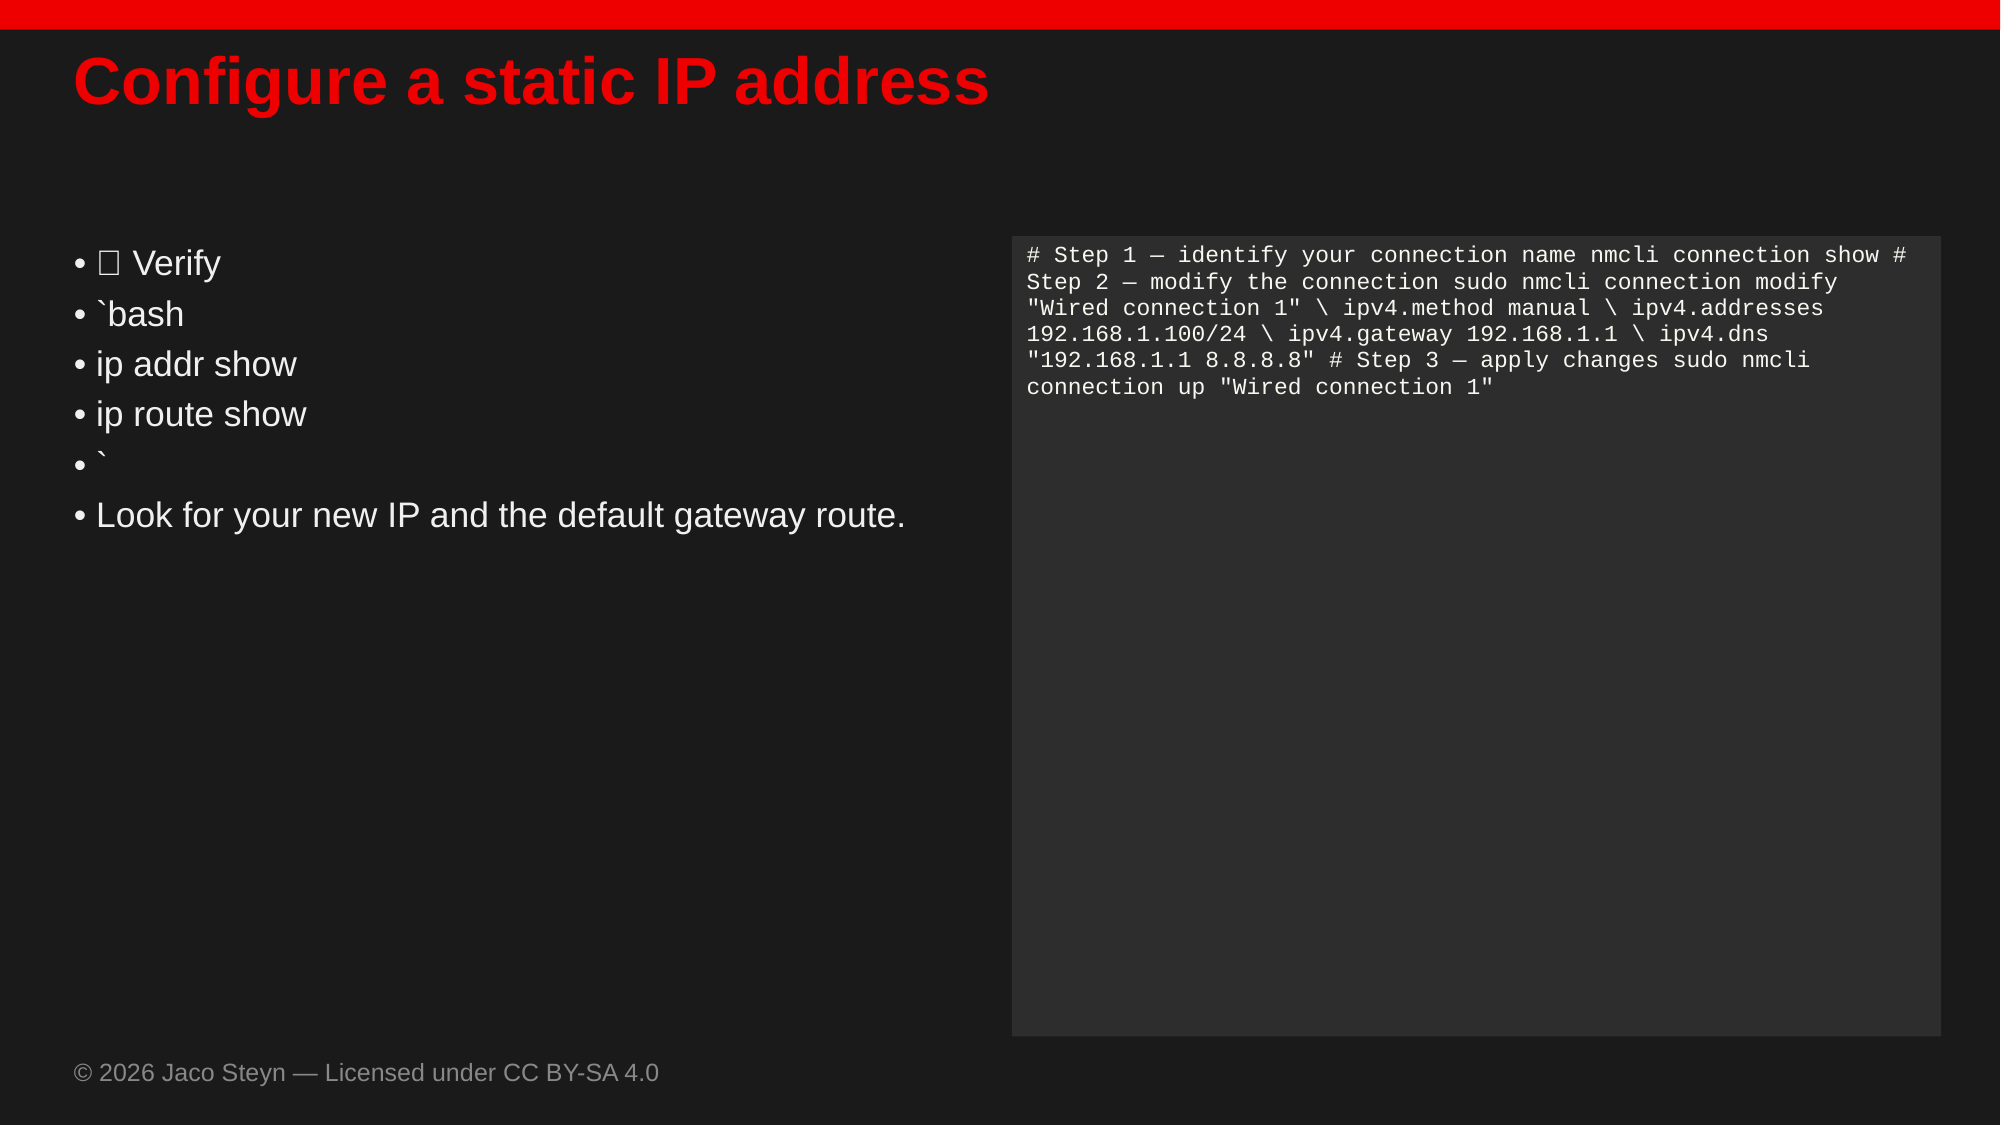

Configure a static IP address
• ✅ Verify
• `bash
• ip addr show
• ip route show
• `
• Look for your new IP and the default gateway route.
# Step 1 — identify your connection name nmcli connection show # Step 2 — modify the connection sudo nmcli connection modify "Wired connection 1" \ ipv4.method manual \ ipv4.addresses 192.168.1.100/24 \ ipv4.gateway 192.168.1.1 \ ipv4.dns "192.168.1.1 8.8.8.8" # Step 3 — apply changes sudo nmcli connection up "Wired connection 1"
© 2026 Jaco Steyn — Licensed under CC BY-SA 4.0